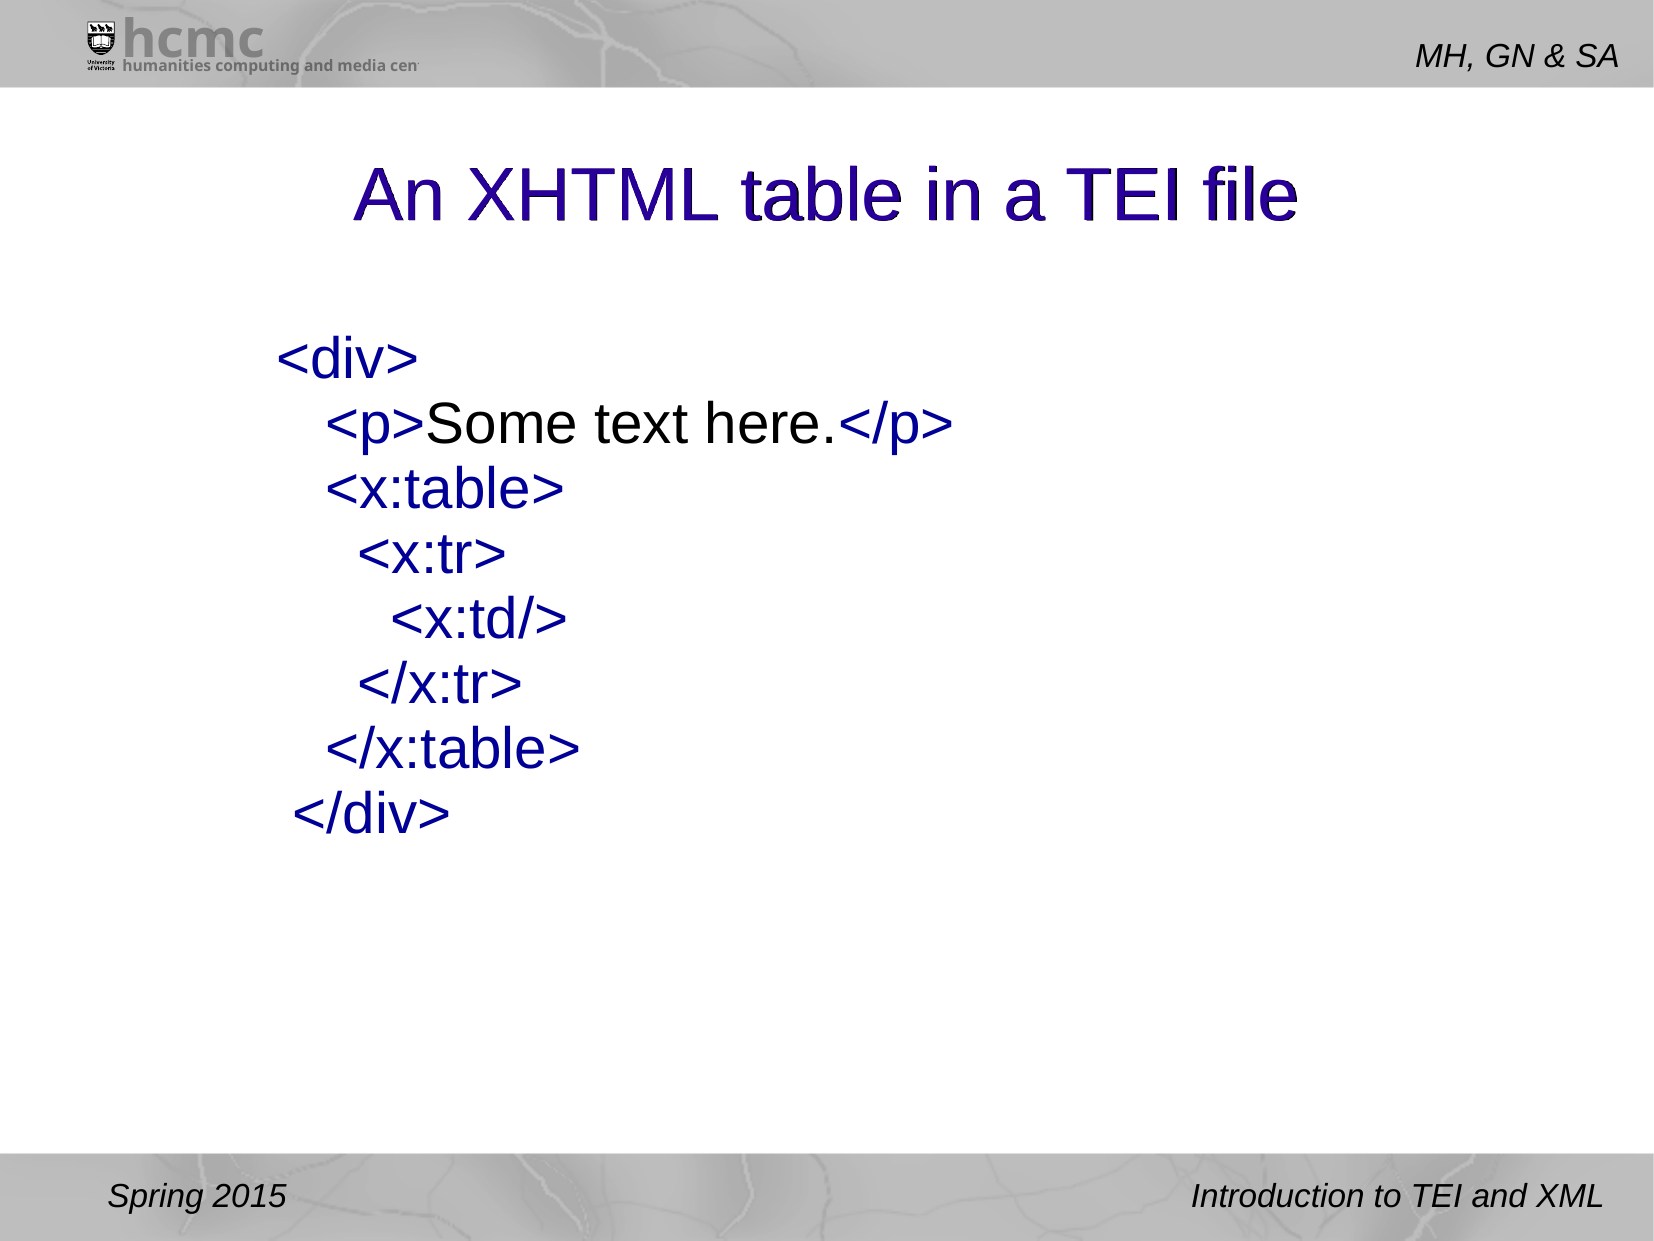

# An XHTML table in a TEI file
 <div>
 <p>Some text here.</p>
 <x:table>
 <x:tr>
 <x:td/>
 </x:tr>
 </x:table>
 </div>